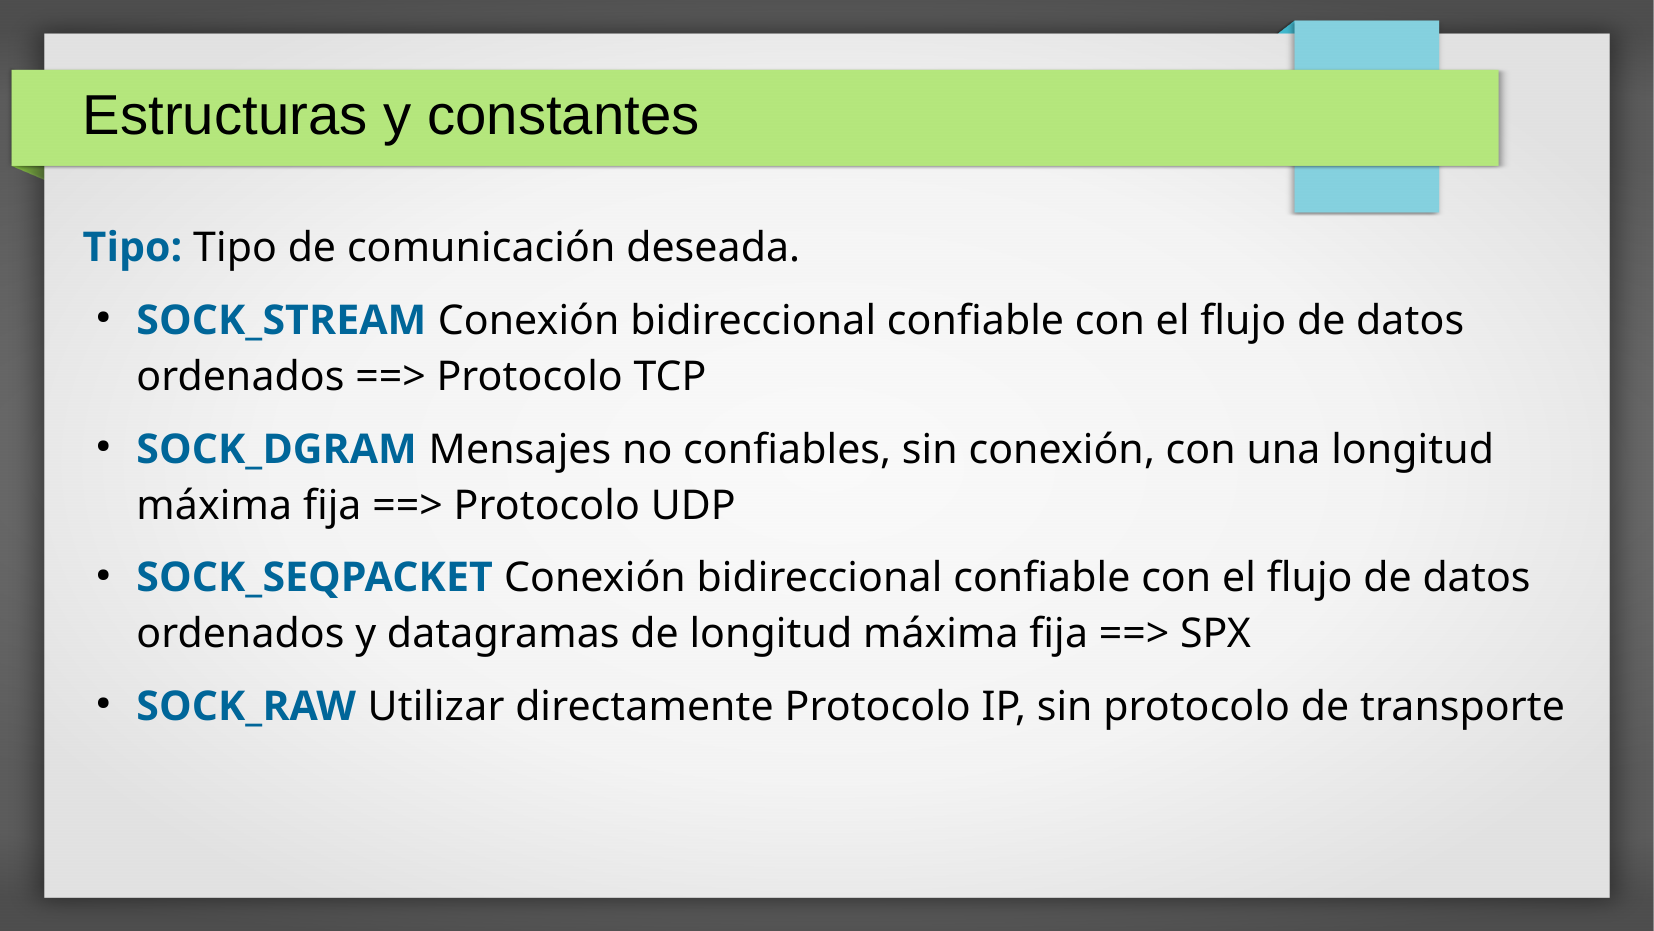

# Estructuras y constantes
Tipo: Tipo de comunicación deseada.
SOCK_STREAM Conexión bidireccional confiable con el flujo de datos ordenados ==> Protocolo TCP
SOCK_DGRAM Mensajes no confiables, sin conexión, con una longitud máxima fija ==> Protocolo UDP
SOCK_SEQPACKET Conexión bidireccional confiable con el flujo de datos ordenados y datagramas de longitud máxima fija ==> SPX
SOCK_RAW Utilizar directamente Protocolo IP, sin protocolo de transporte